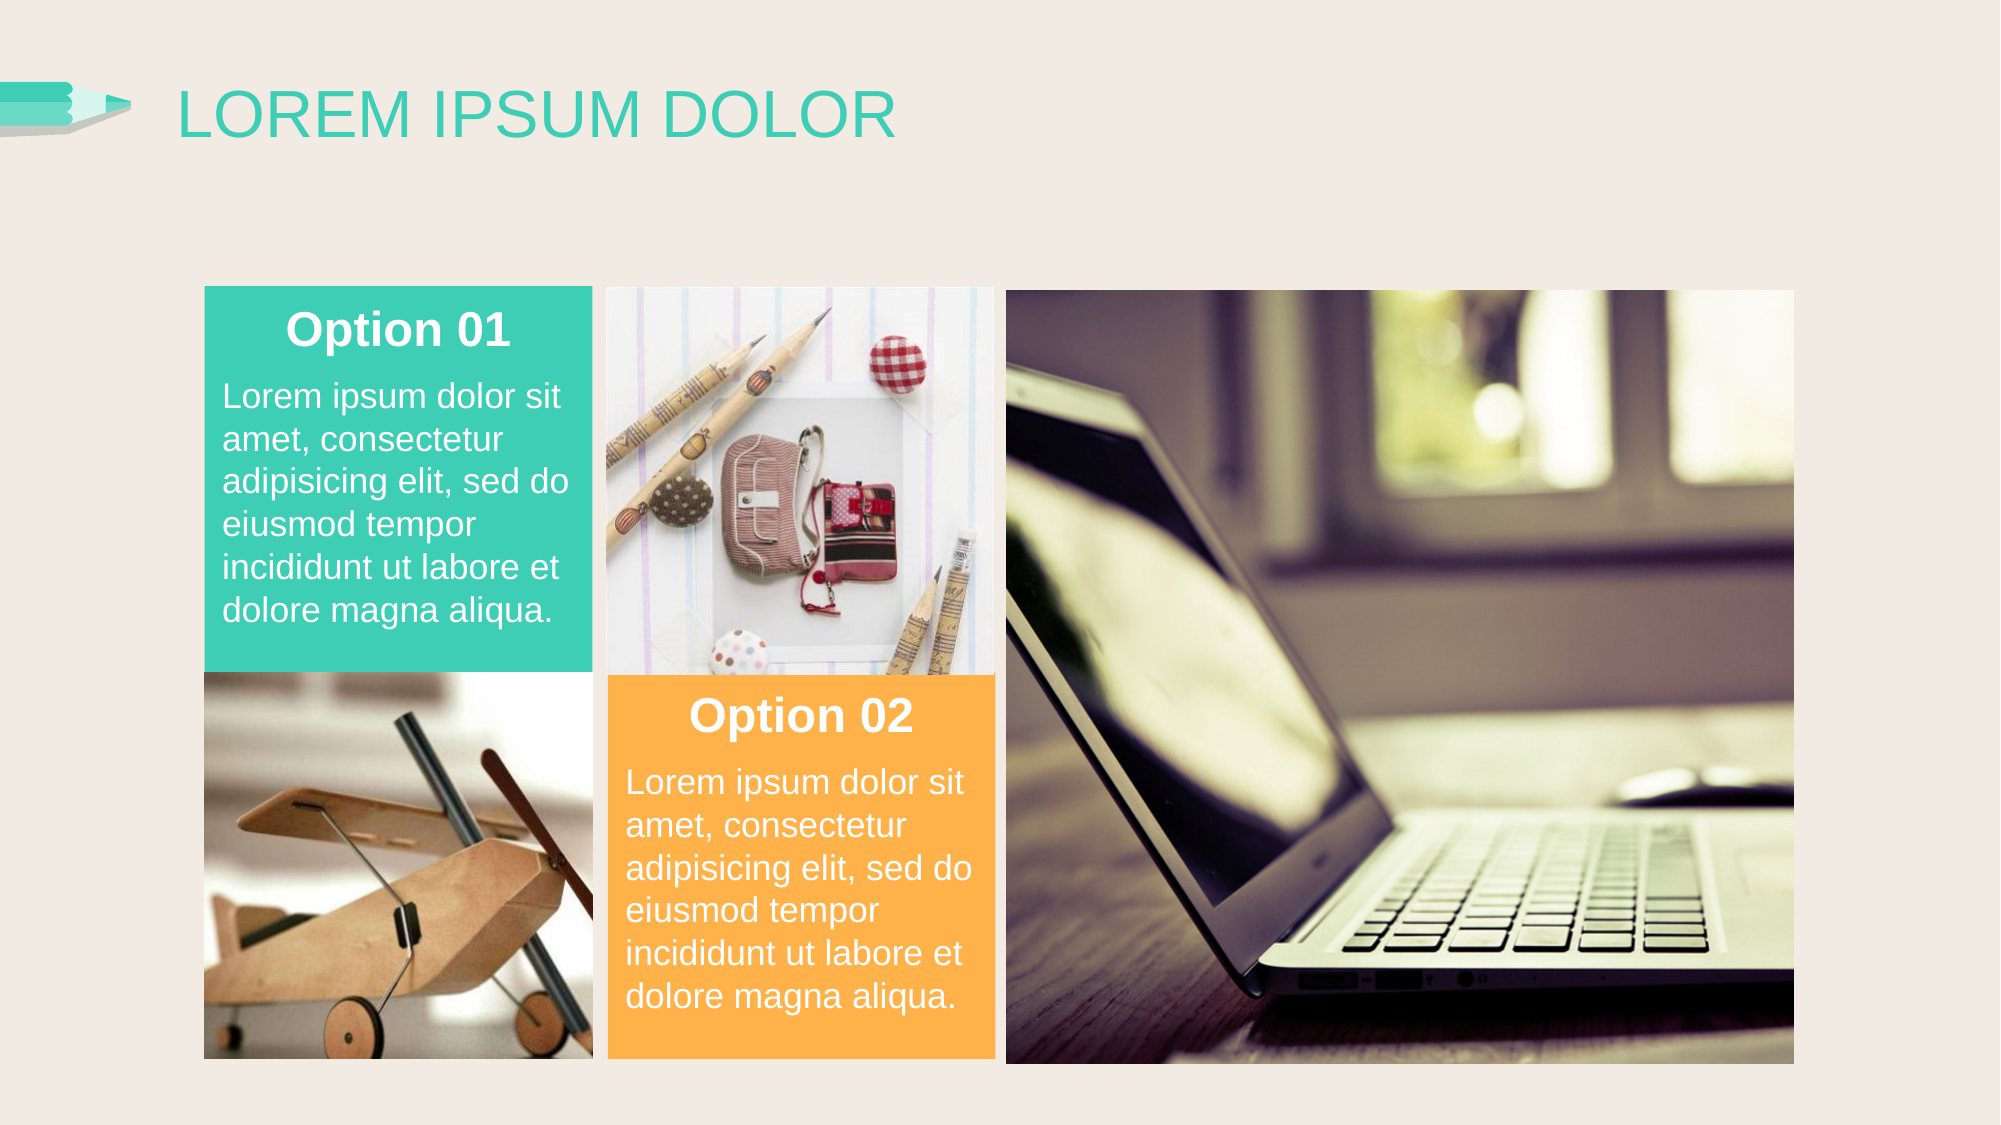

LOREM IPSUM DOLOR
Option 01
Lorem ipsum dolor sit amet, consectetur adipisicing elit, sed do eiusmod tempor incididunt ut labore et dolore magna aliqua.
Option 02
Lorem ipsum dolor sit amet, consectetur adipisicing elit, sed do eiusmod tempor incididunt ut labore et dolore magna aliqua.